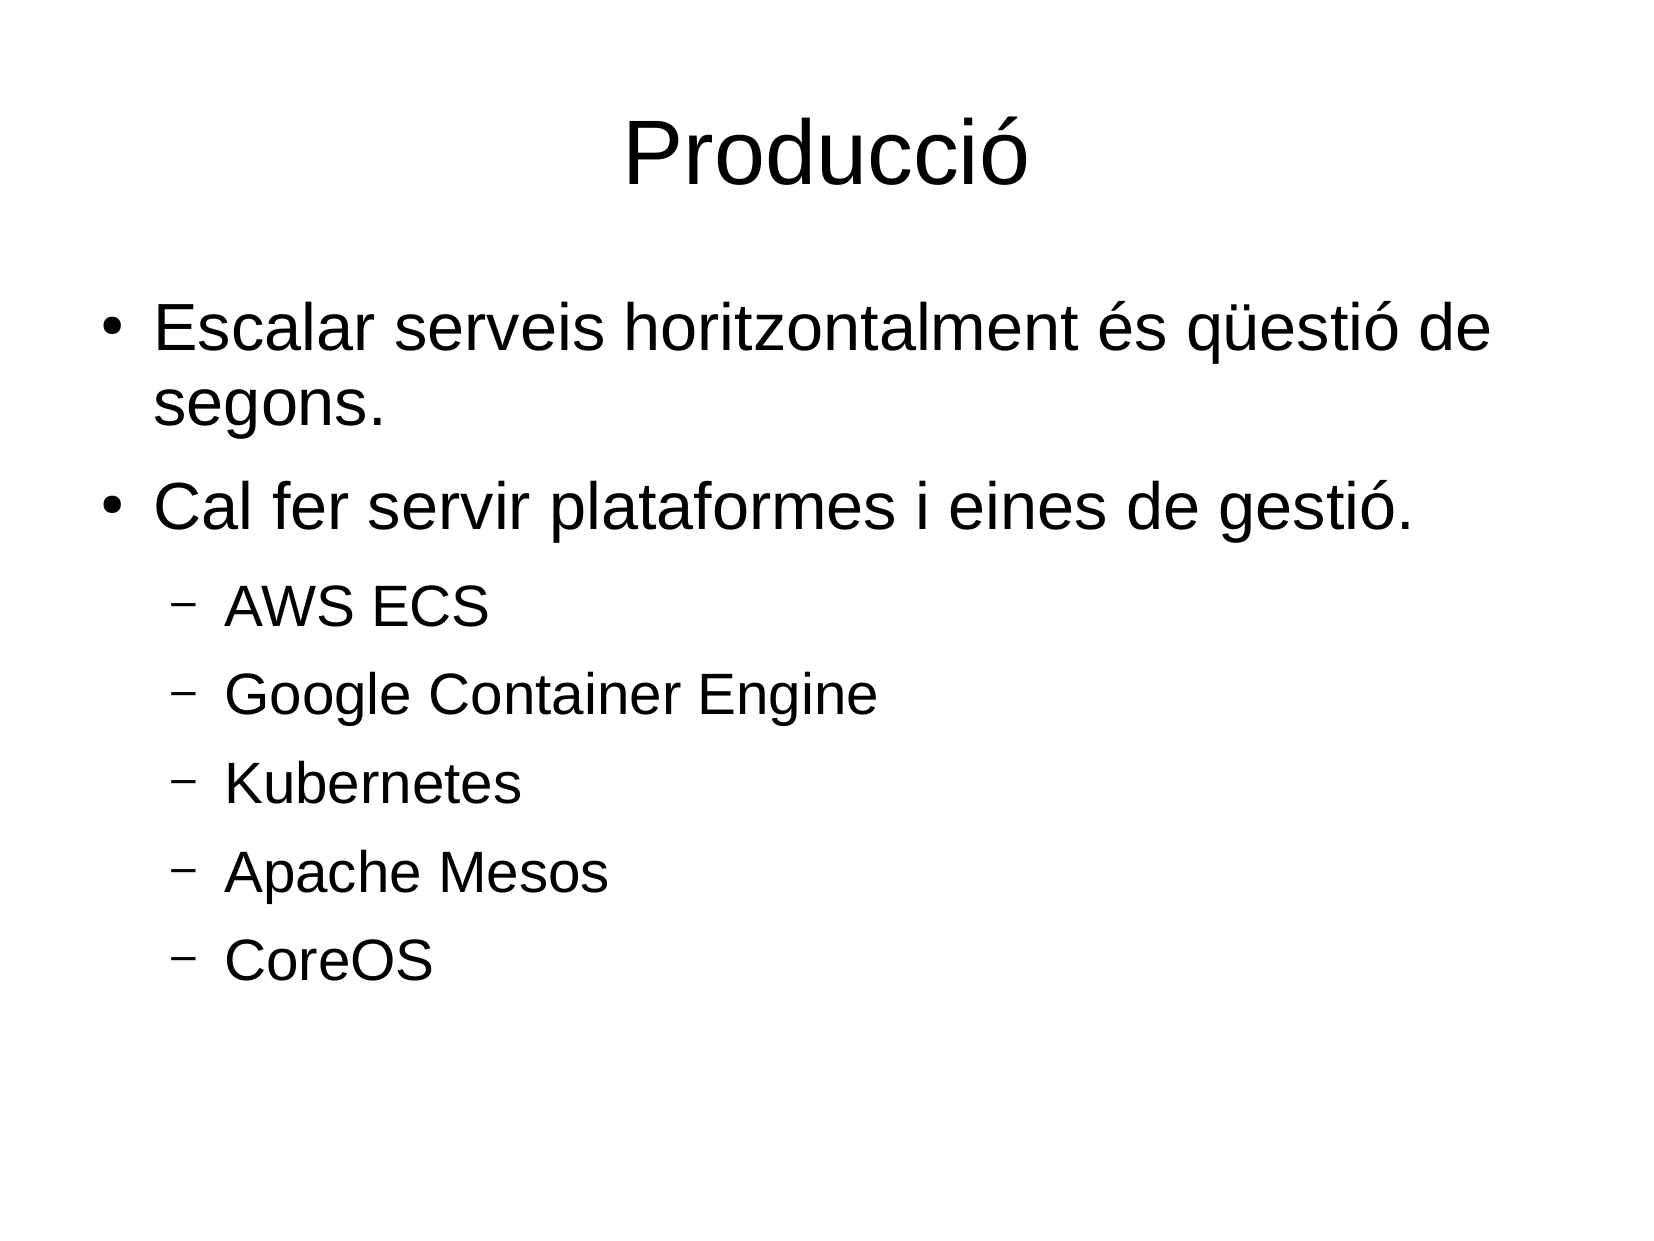

# Producció
Escalar serveis horitzontalment és qüestió de segons.
Cal fer servir plataformes i eines de gestió.
AWS ECS
Google Container Engine
Kubernetes
Apache Mesos
CoreOS